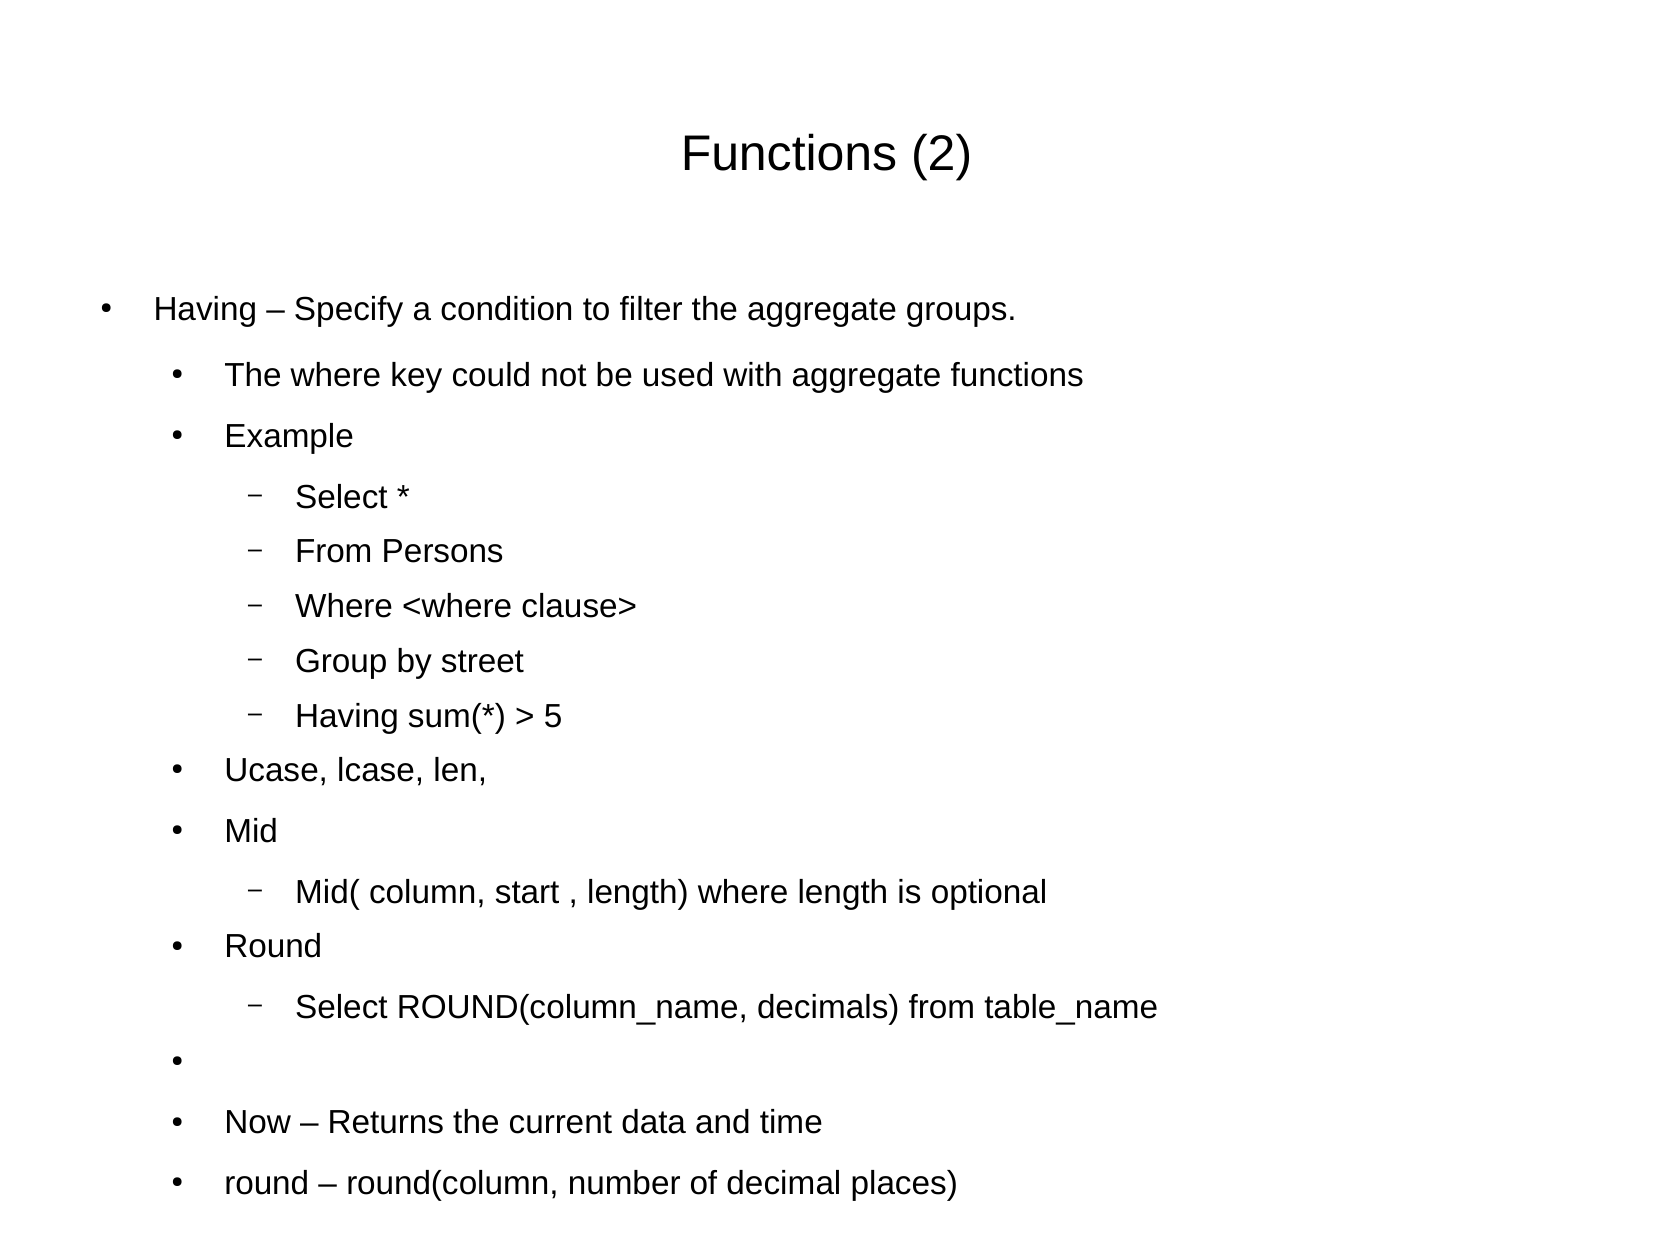

# Functions (2)
Having – Specify a condition to filter the aggregate groups.
The where key could not be used with aggregate functions
Example
Select *
From Persons
Where <where clause>
Group by street
Having sum(*) > 5
Ucase, lcase, len,
Mid
Mid( column, start , length) where length is optional
Round
Select ROUND(column_name, decimals) from table_name
Now – Returns the current data and time
round – round(column, number of decimal places)